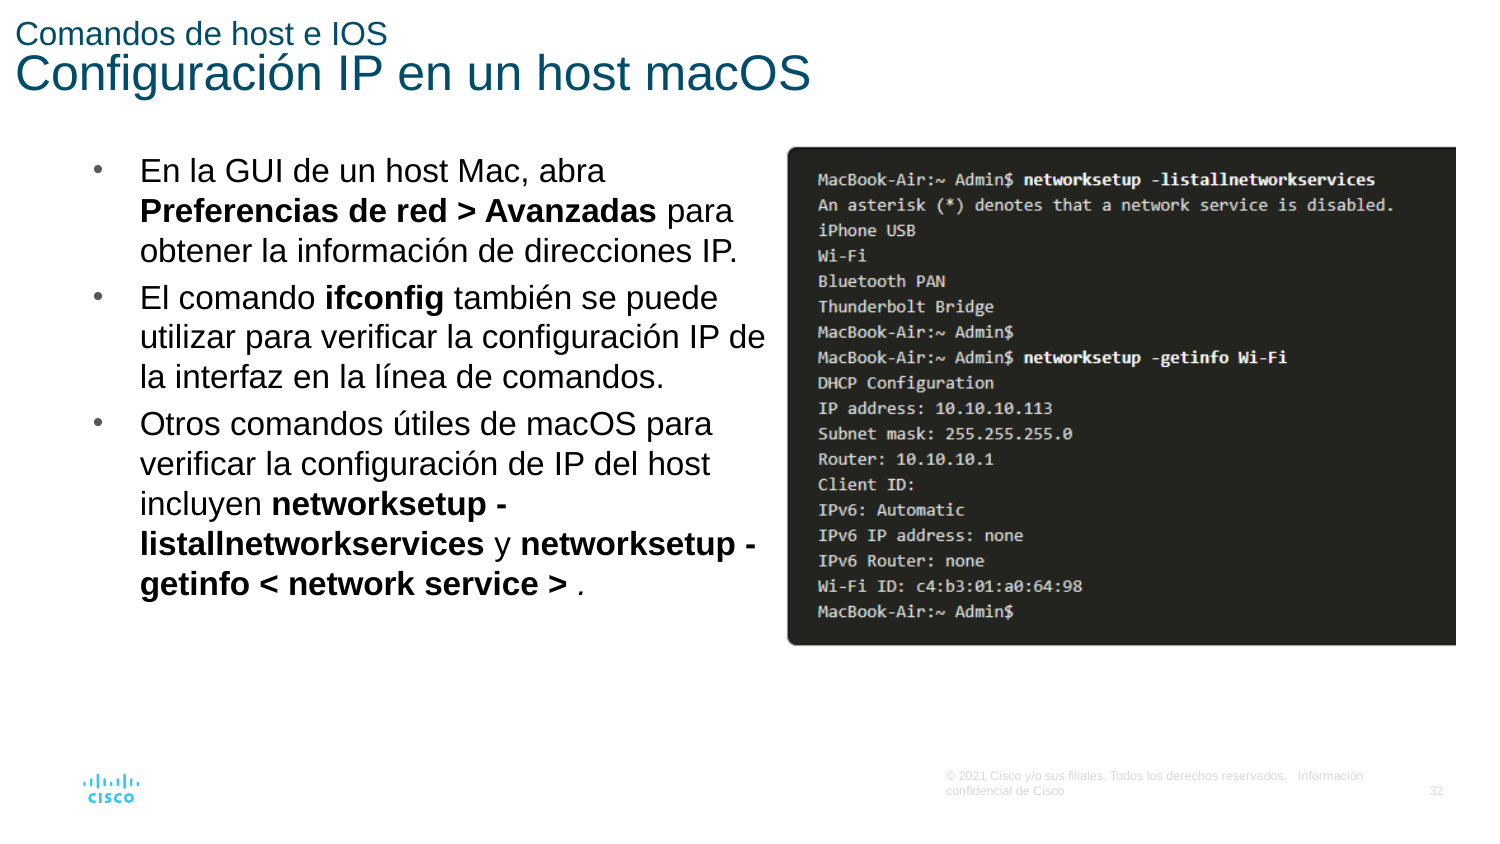

# Comandos de host e IOS Configuración IP en un host macOS
En la GUI de un host Mac, abra Preferencias de red > Avanzadas para obtener la información de direcciones IP.
El comando ifconfig también se puede utilizar para verificar la configuración IP de la interfaz en la línea de comandos.
Otros comandos útiles de macOS para verificar la configuración de IP del host incluyen networksetup -listallnetworkservices y networksetup -getinfo < network service > .